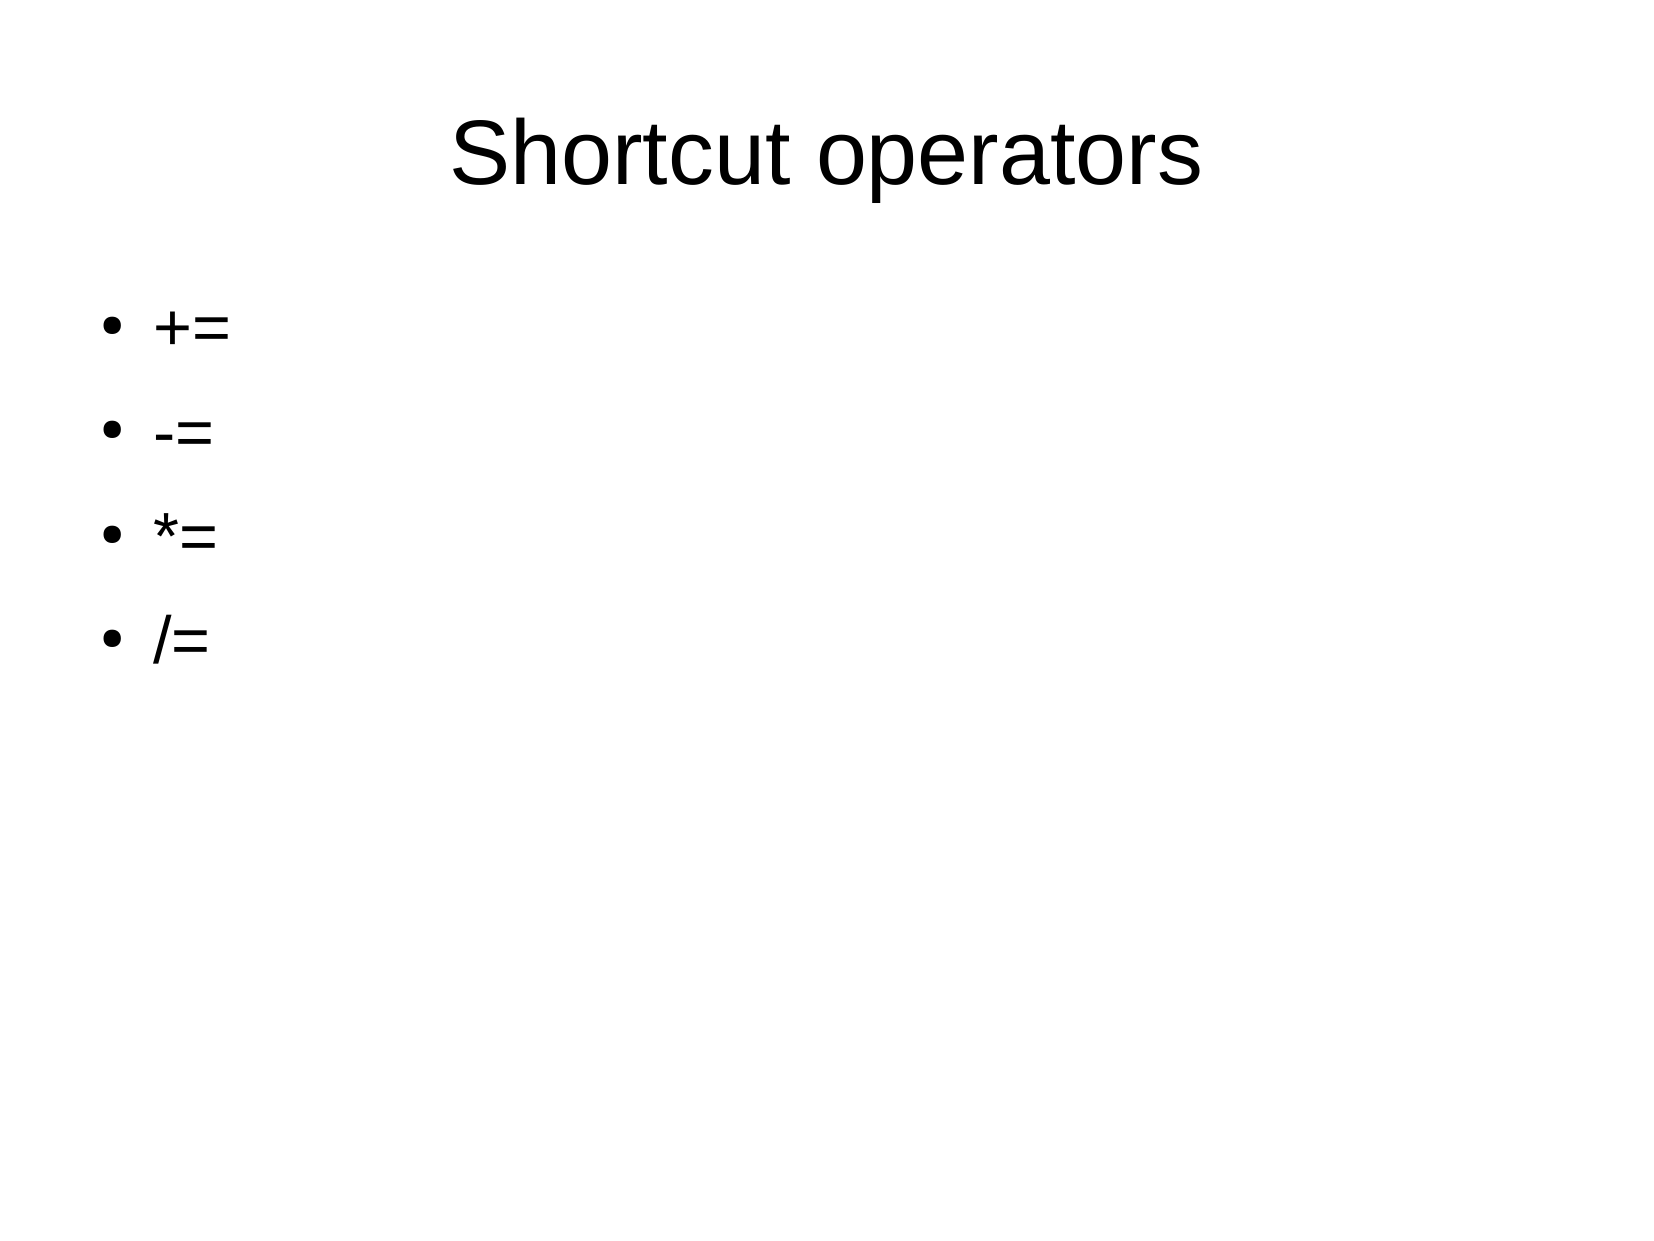

# Shortcut operators
+=
-=
*=
/=